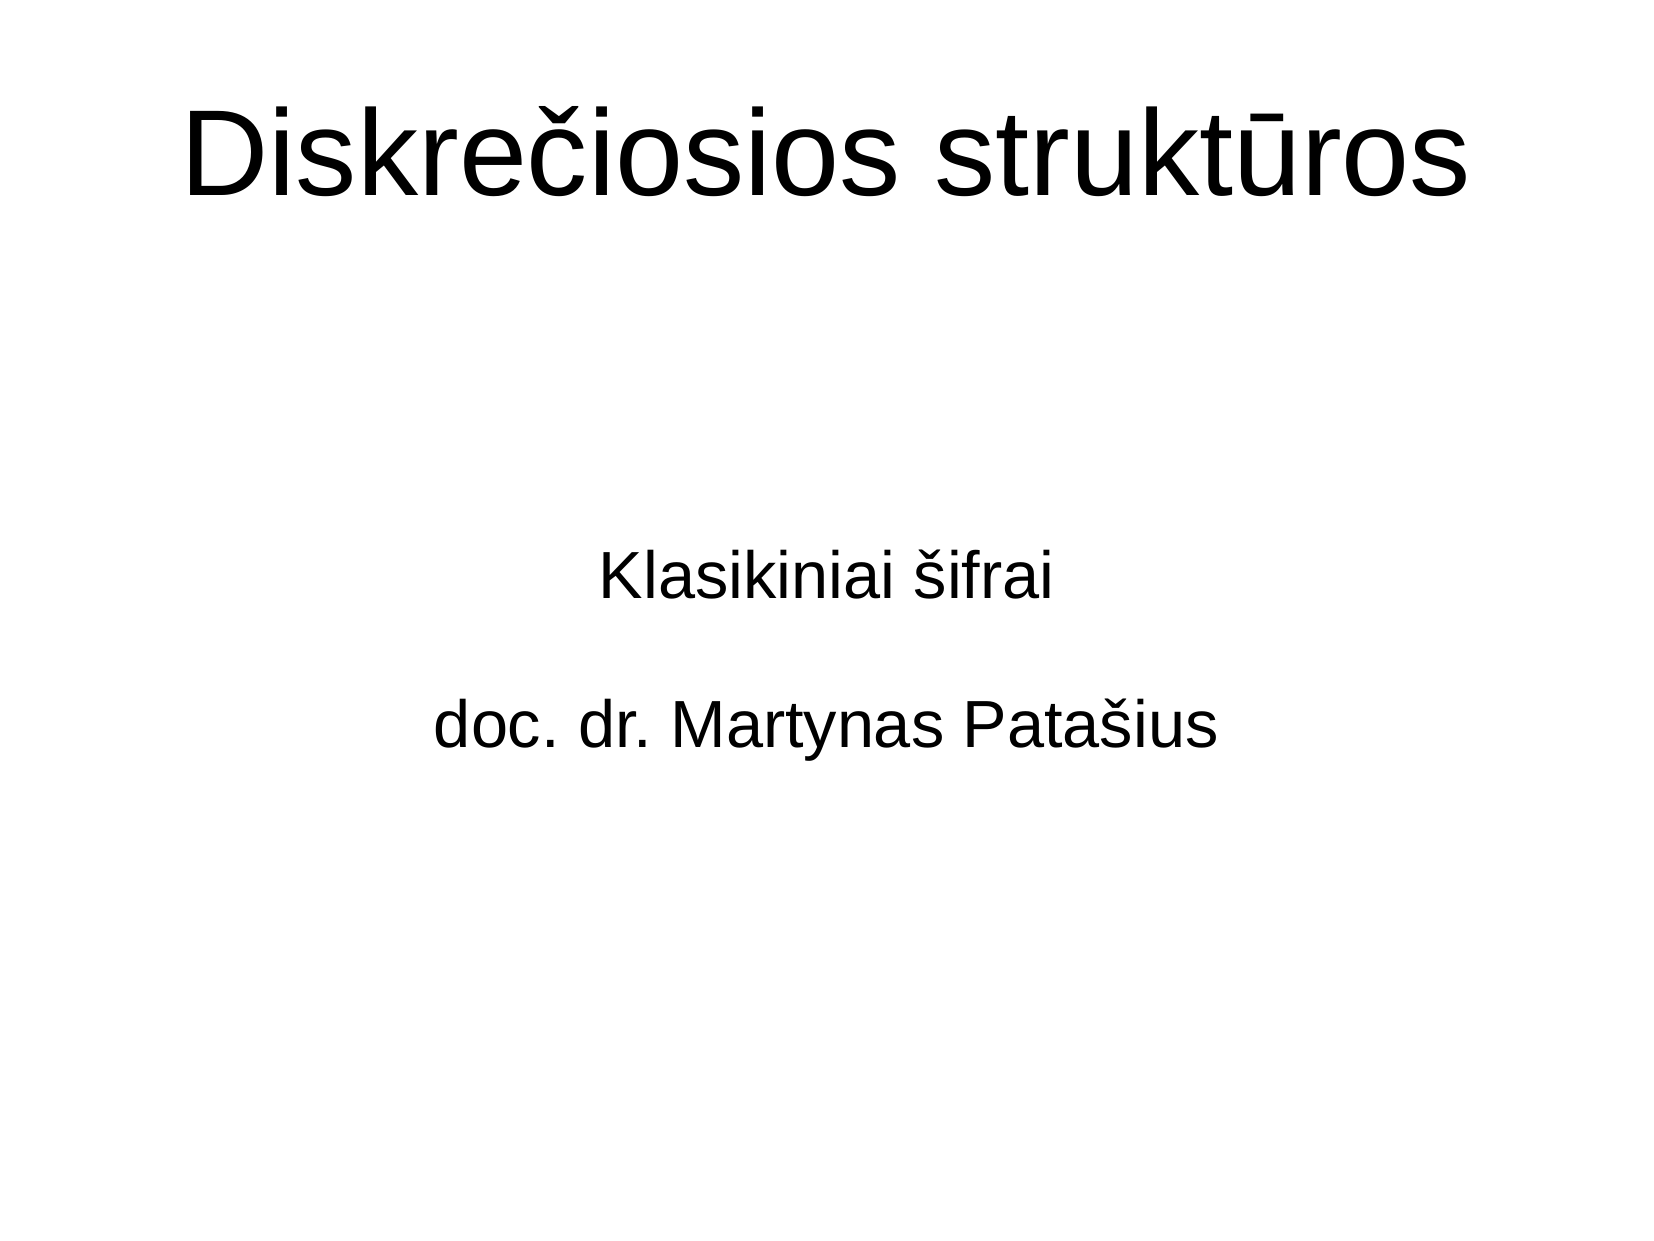

# Diskrečiosios struktūros
Klasikiniai šifrai
doc. dr. Martynas Patašius